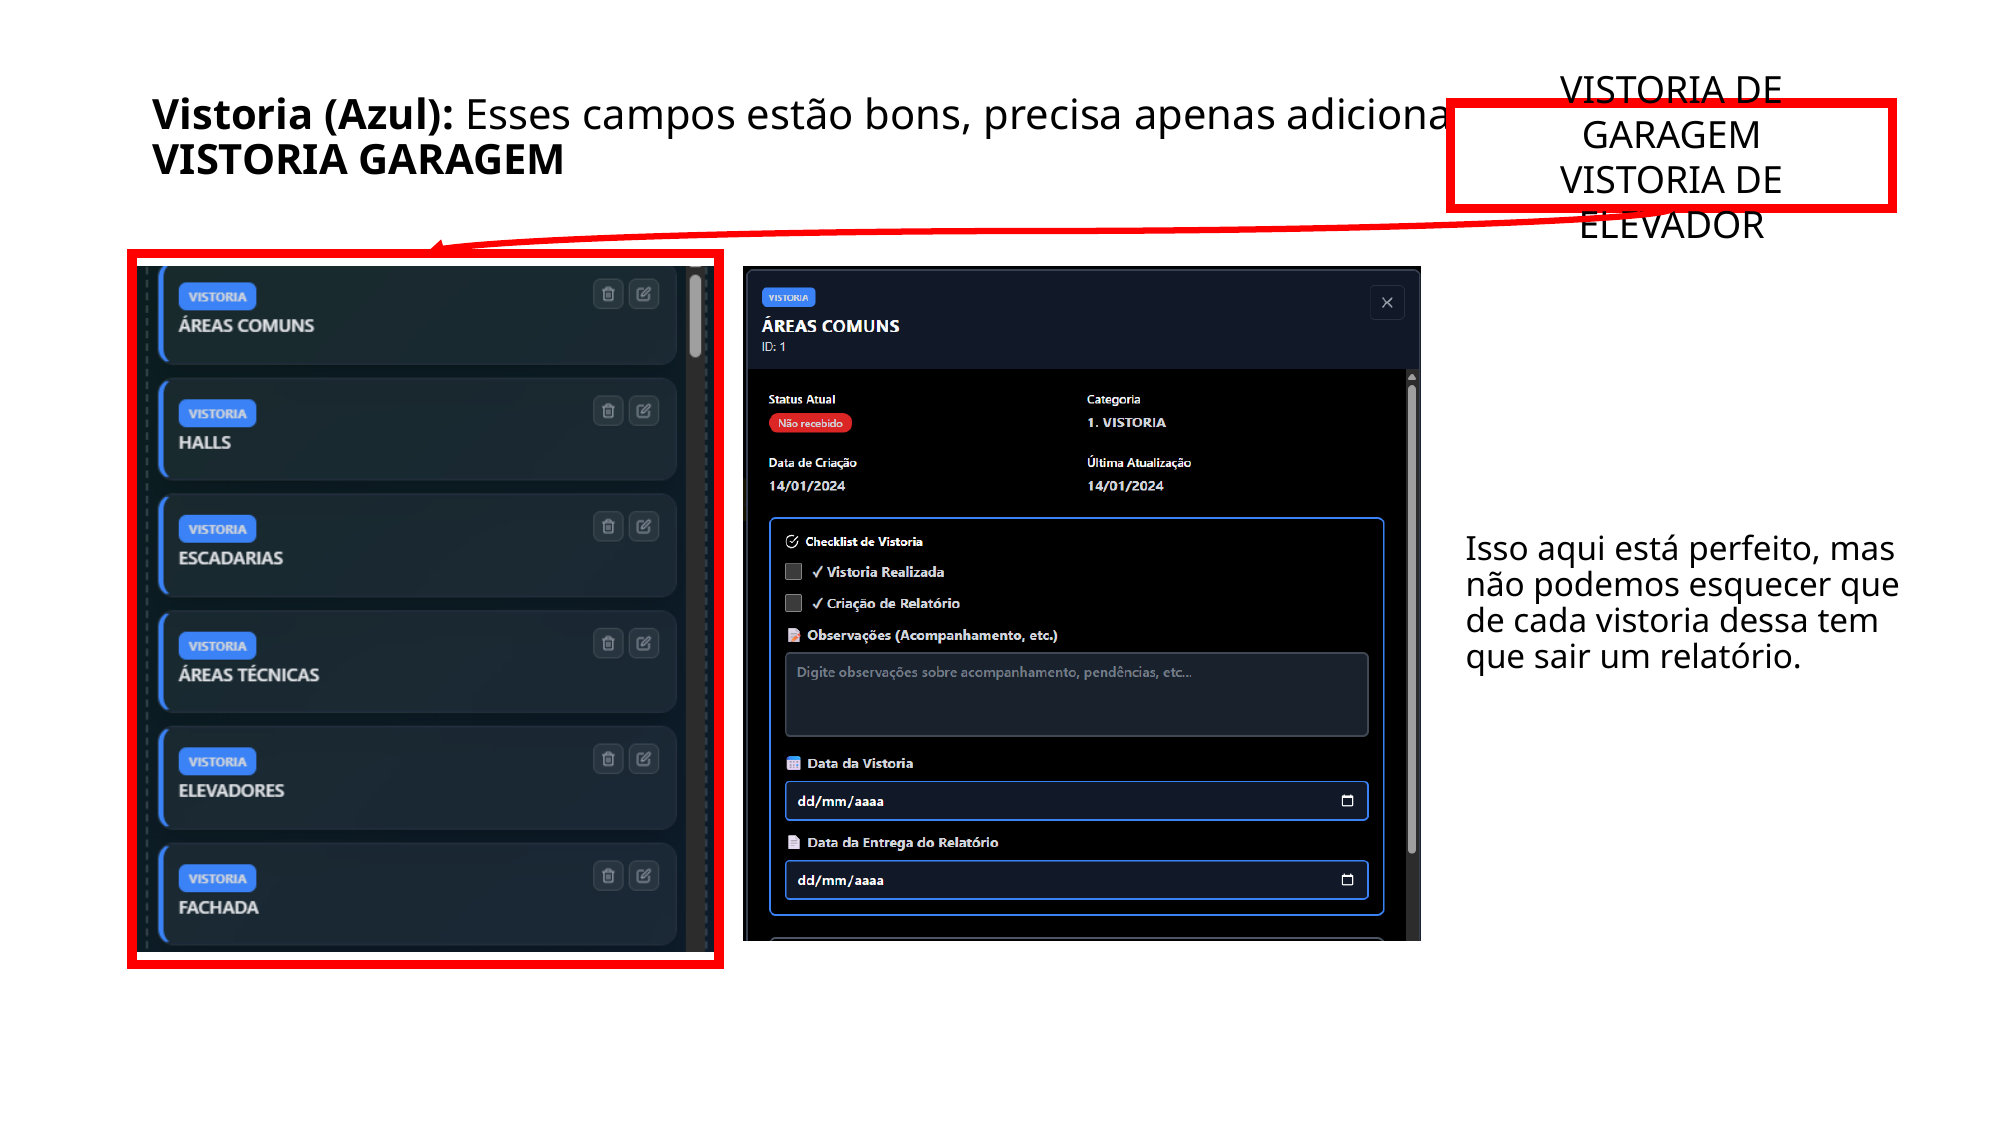

# Vistoria (Azul): Esses campos estão bons, precisa apenas adicionar um para VISTORIA GARAGEM
VISTORIA DE GARAGEM
VISTORIA DE ELEVADOR
Isso aqui está perfeito, mas não podemos esquecer que de cada vistoria dessa tem que sair um relatório.